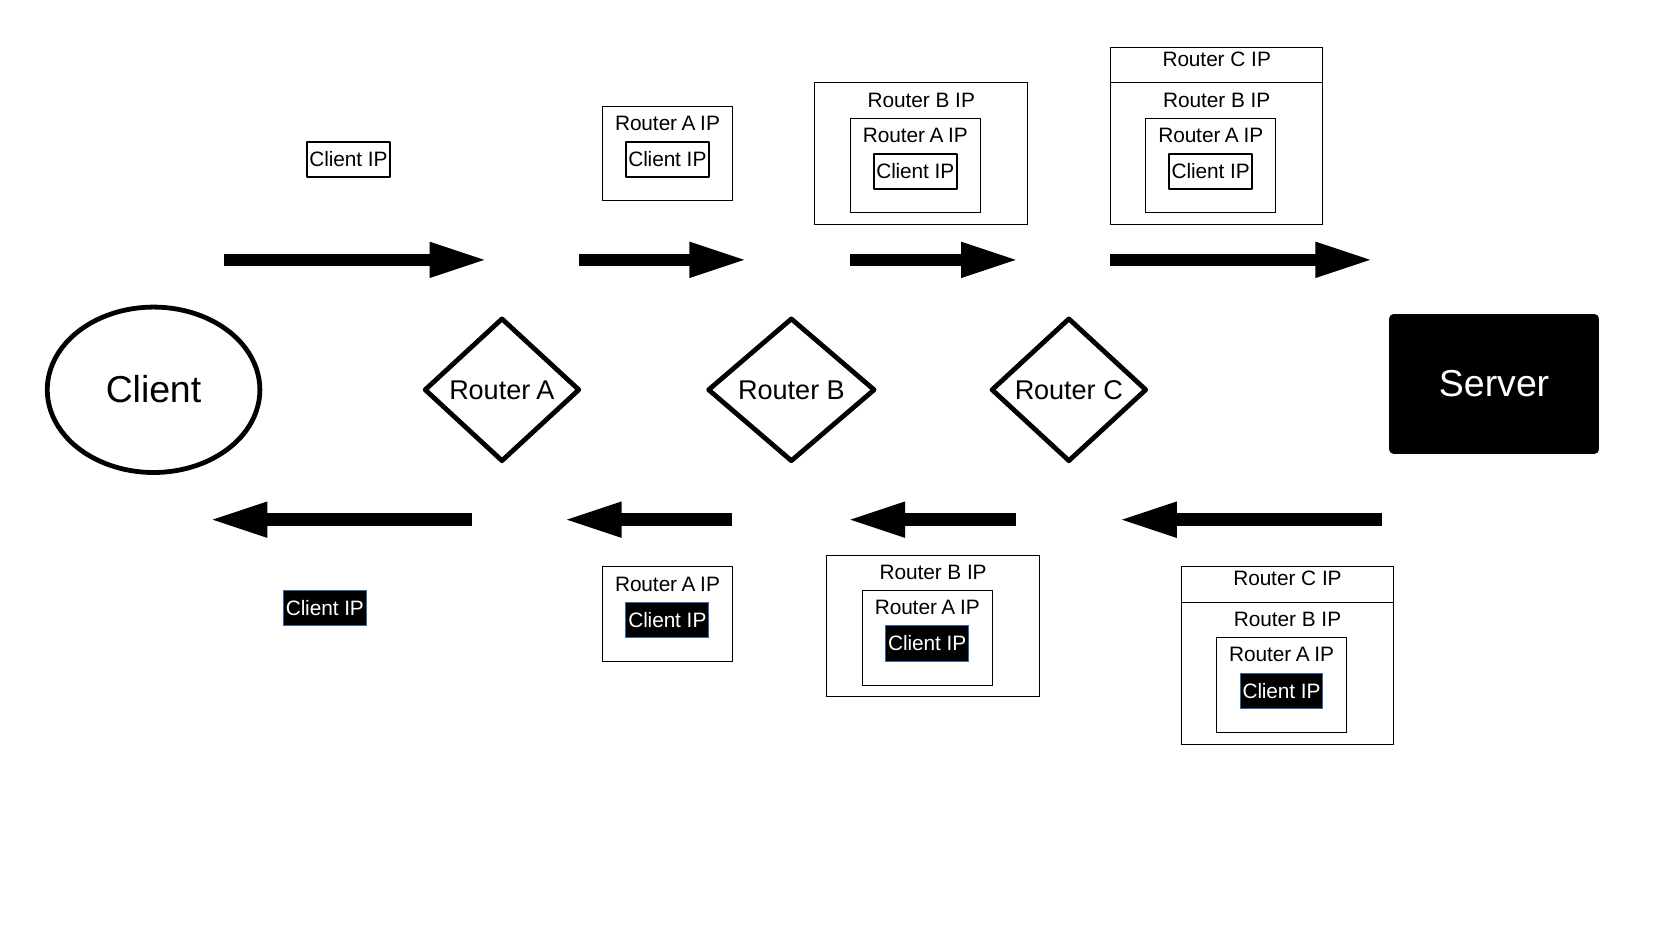

Router C IP
Router B IP
Router B IP
Router A IP
Router A IP
Router A IP
Client IP
Client IP
Client IP
Client IP
Client
Router A
Router B
Router C
Server
Router B IP
Router A IP
Router C IP
Client IP
Router A IP
Client IP
Router B IP
Client IP
Router A IP
Client IP